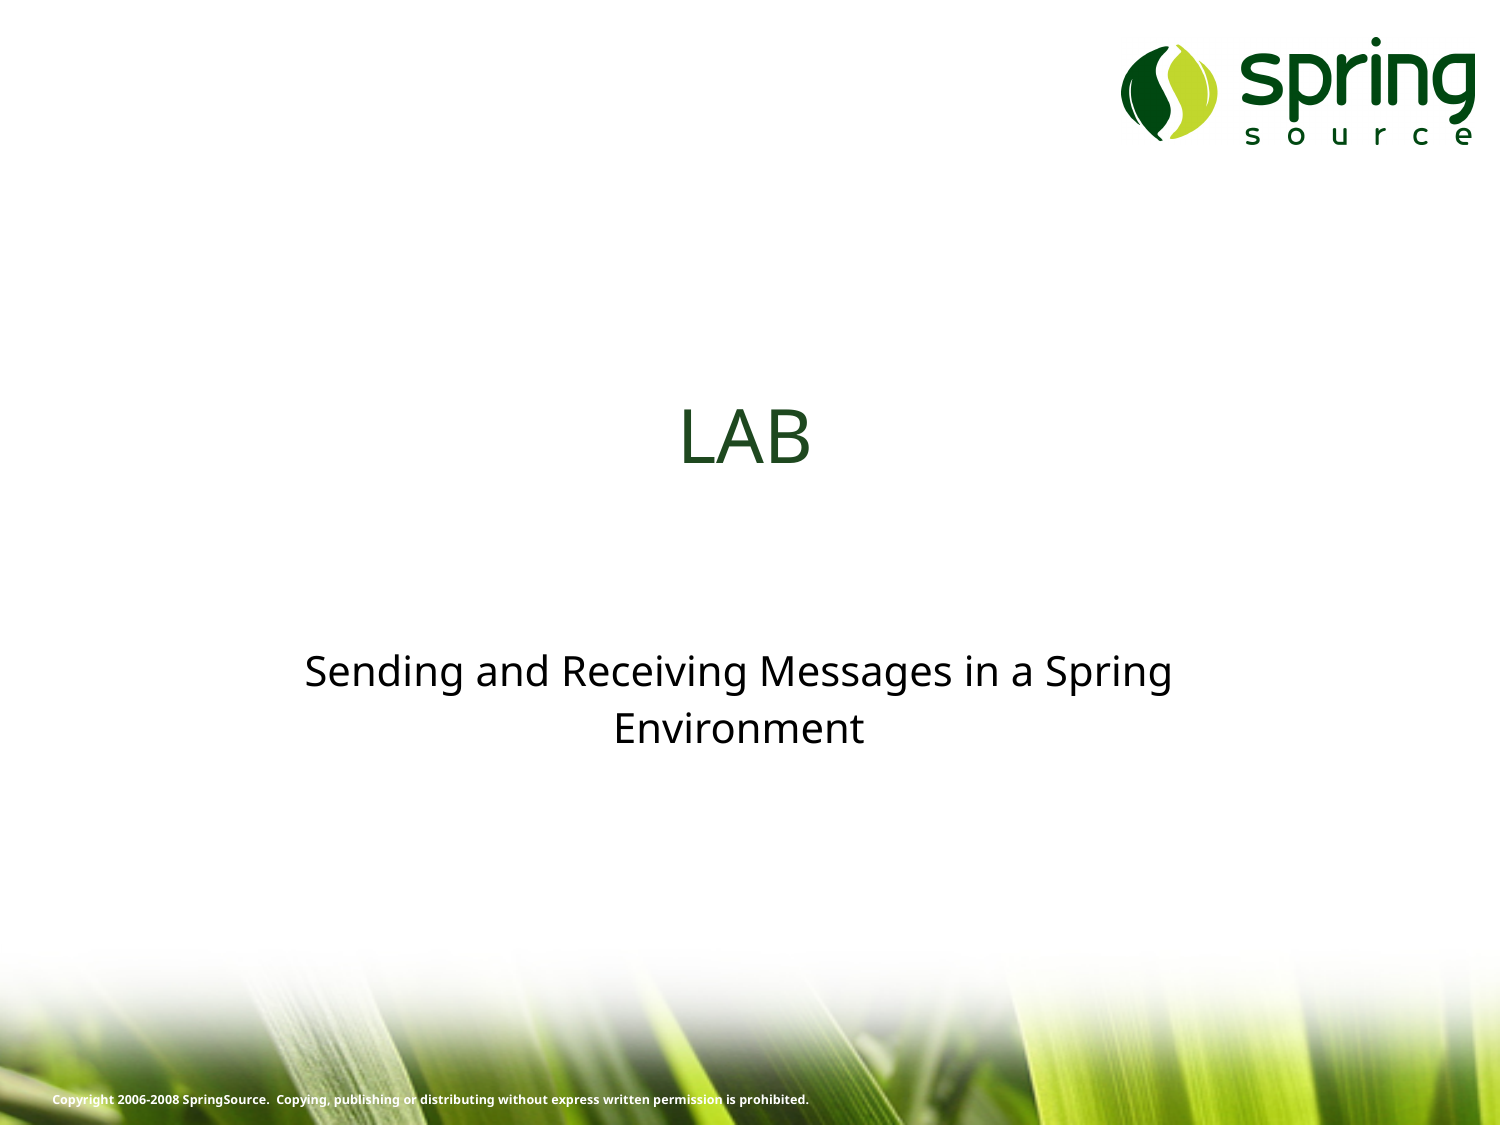

# LAB
Sending and Receiving Messages in a Spring Environment